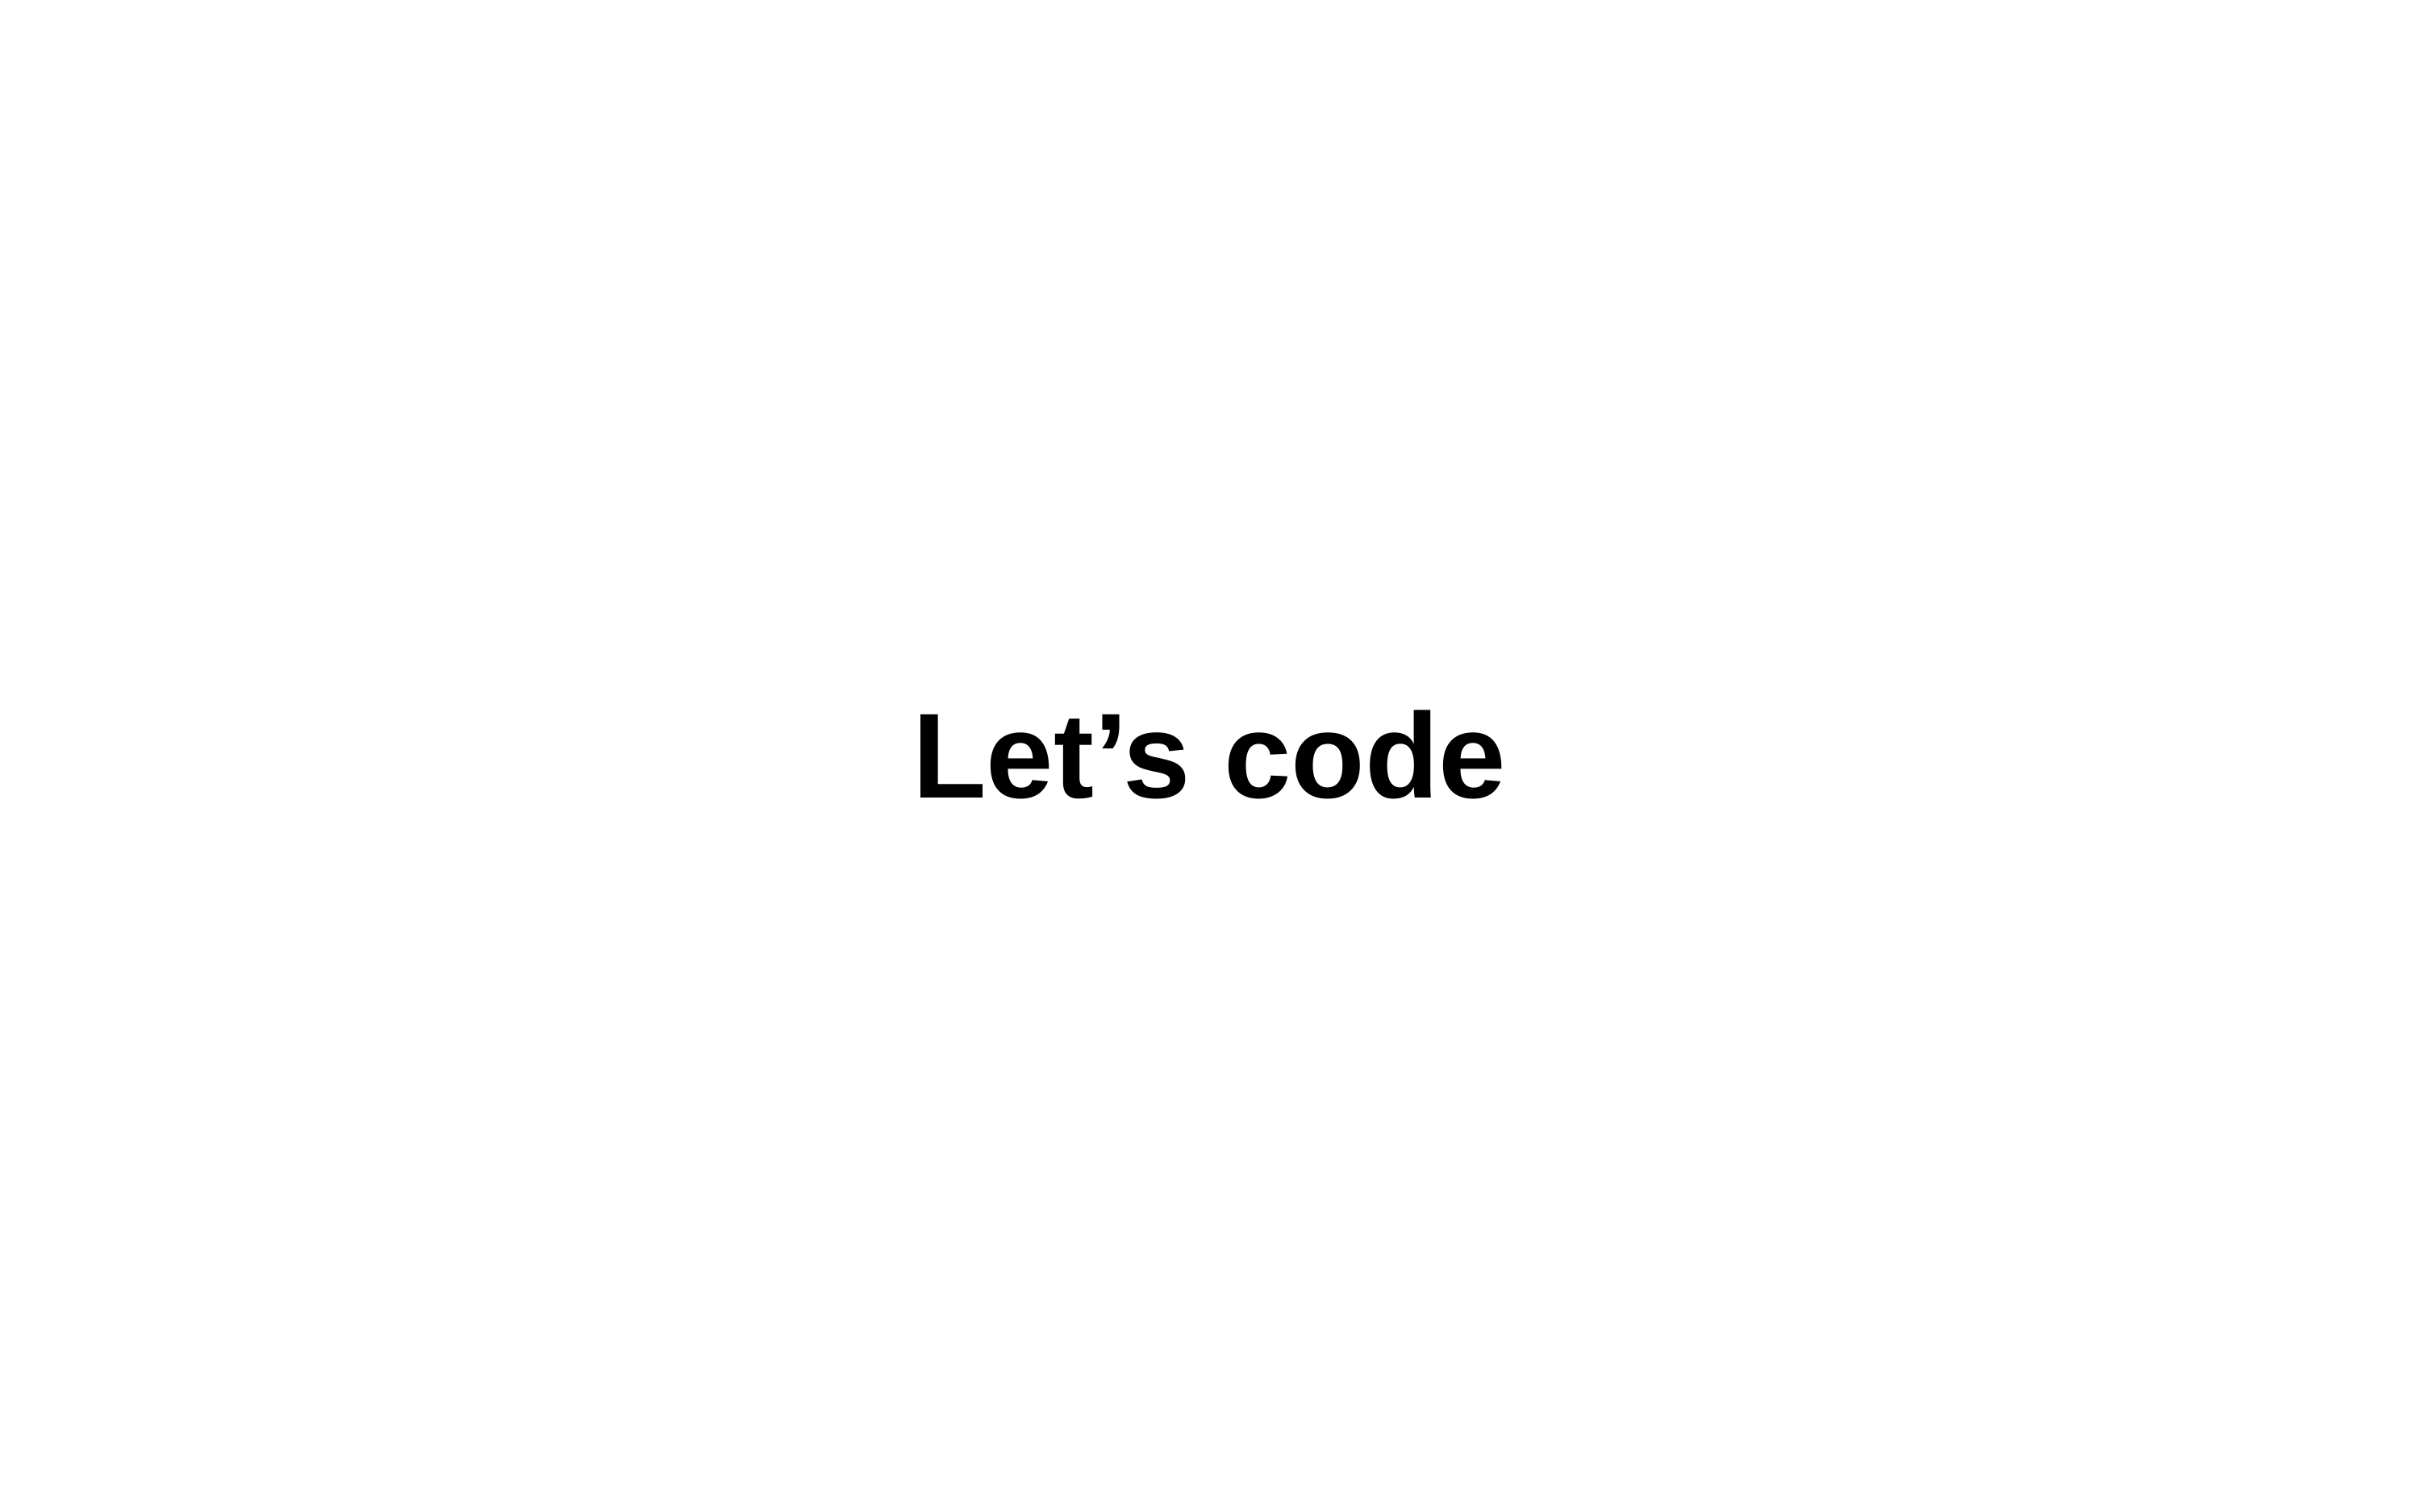

Let’s code
Created by Imad Saddik @3CodeCamp
69